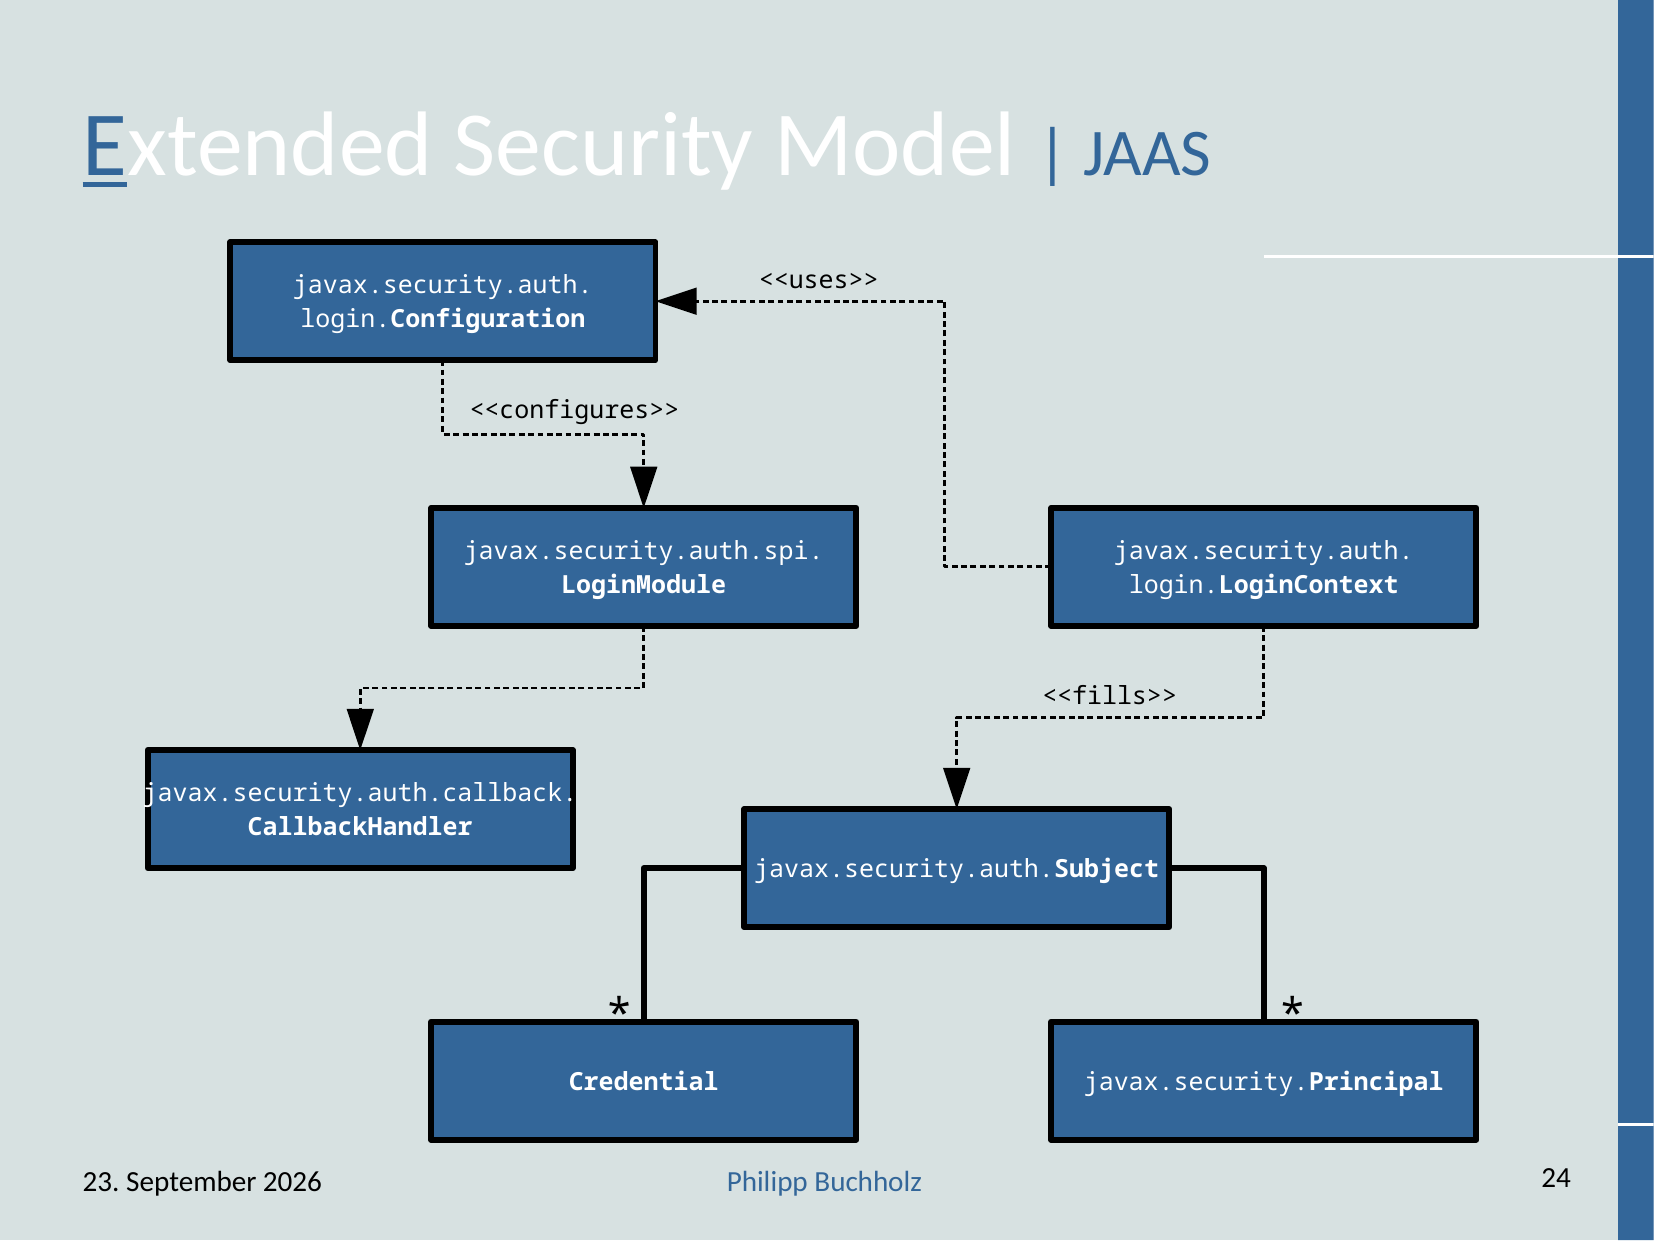

# Extended Security Model | JAAS
javax.security.auth.
login.Configuration
<<uses>>
<<configures>>
javax.security.auth.spi.
LoginModule
javax.security.auth.
login.LoginContext
<<fills>>
javax.security.auth.callback.
CallbackHandler
javax.security.auth.Subject
*
*
Credential
javax.security.Principal
24